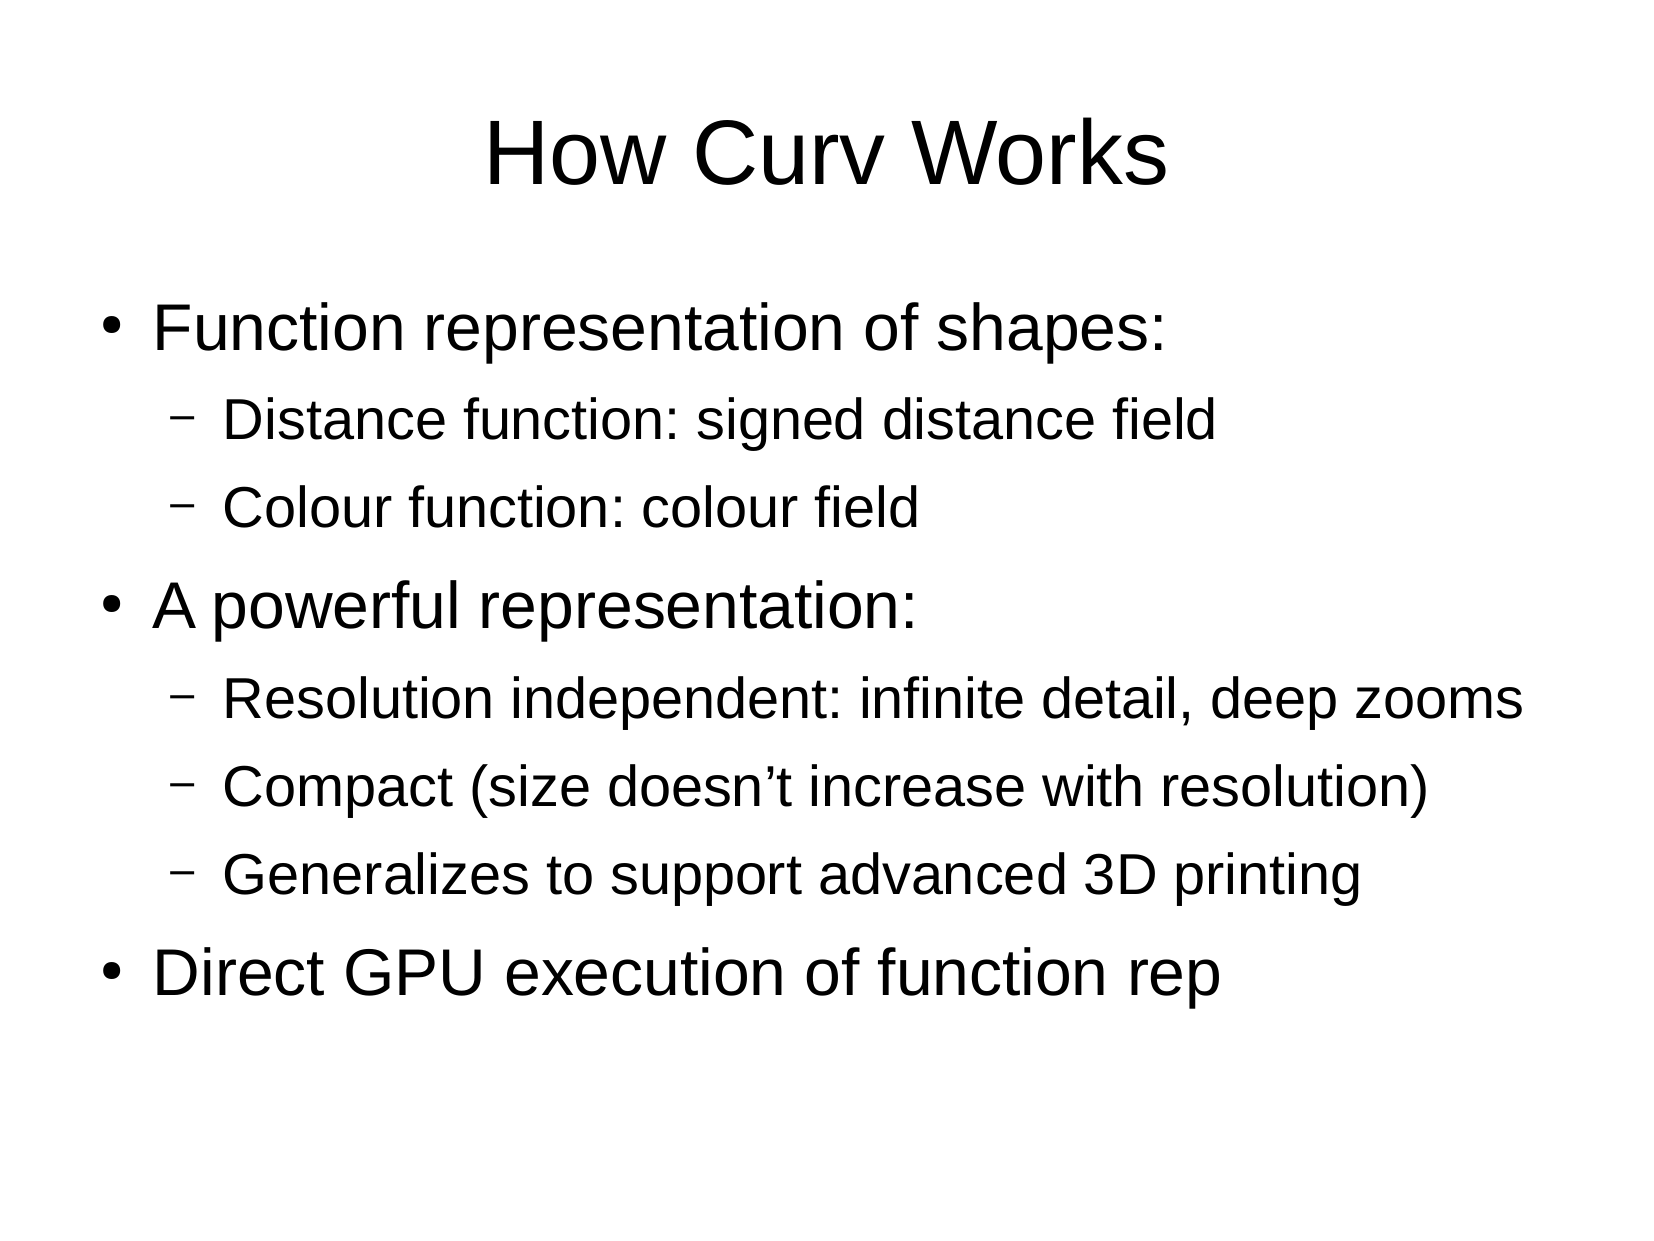

# How Curv Works
Function representation of shapes:
Distance function: signed distance field
Colour function: colour field
A powerful representation:
Resolution independent: infinite detail, deep zooms
Compact (size doesn’t increase with resolution)
Generalizes to support advanced 3D printing
Direct GPU execution of function rep